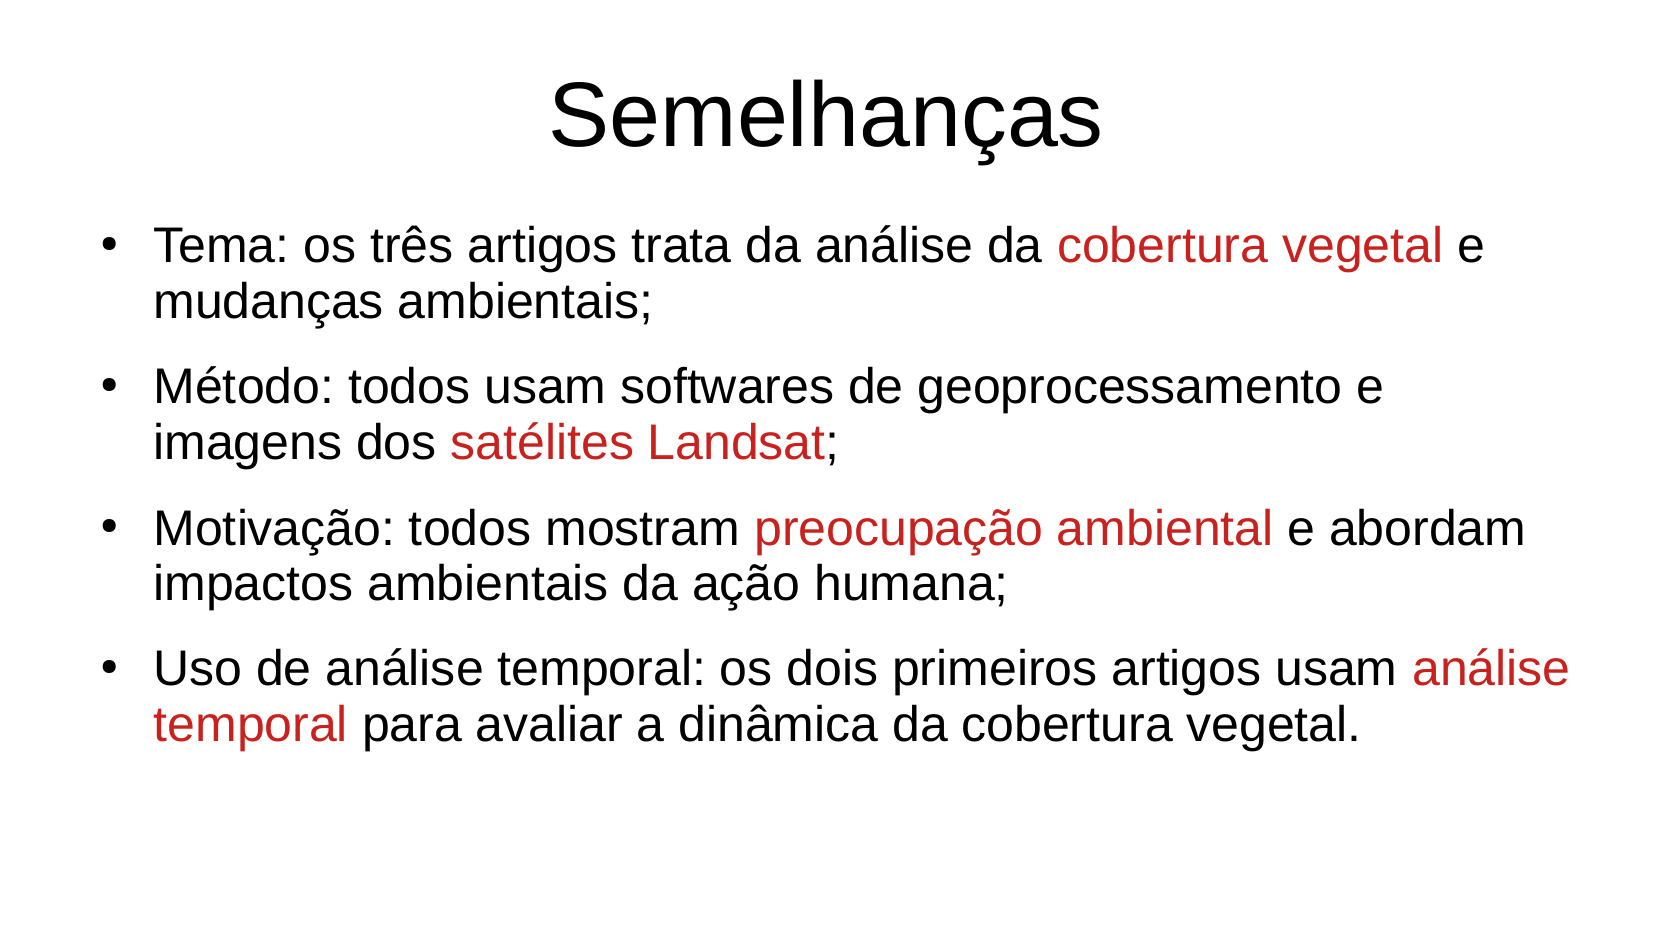

# Semelhanças
Tema: os três artigos trata da análise da cobertura vegetal e mudanças ambientais;
Método: todos usam softwares de geoprocessamento e imagens dos satélites Landsat;
Motivação: todos mostram preocupação ambiental e abordam impactos ambientais da ação humana;
Uso de análise temporal: os dois primeiros artigos usam análise temporal para avaliar a dinâmica da cobertura vegetal.